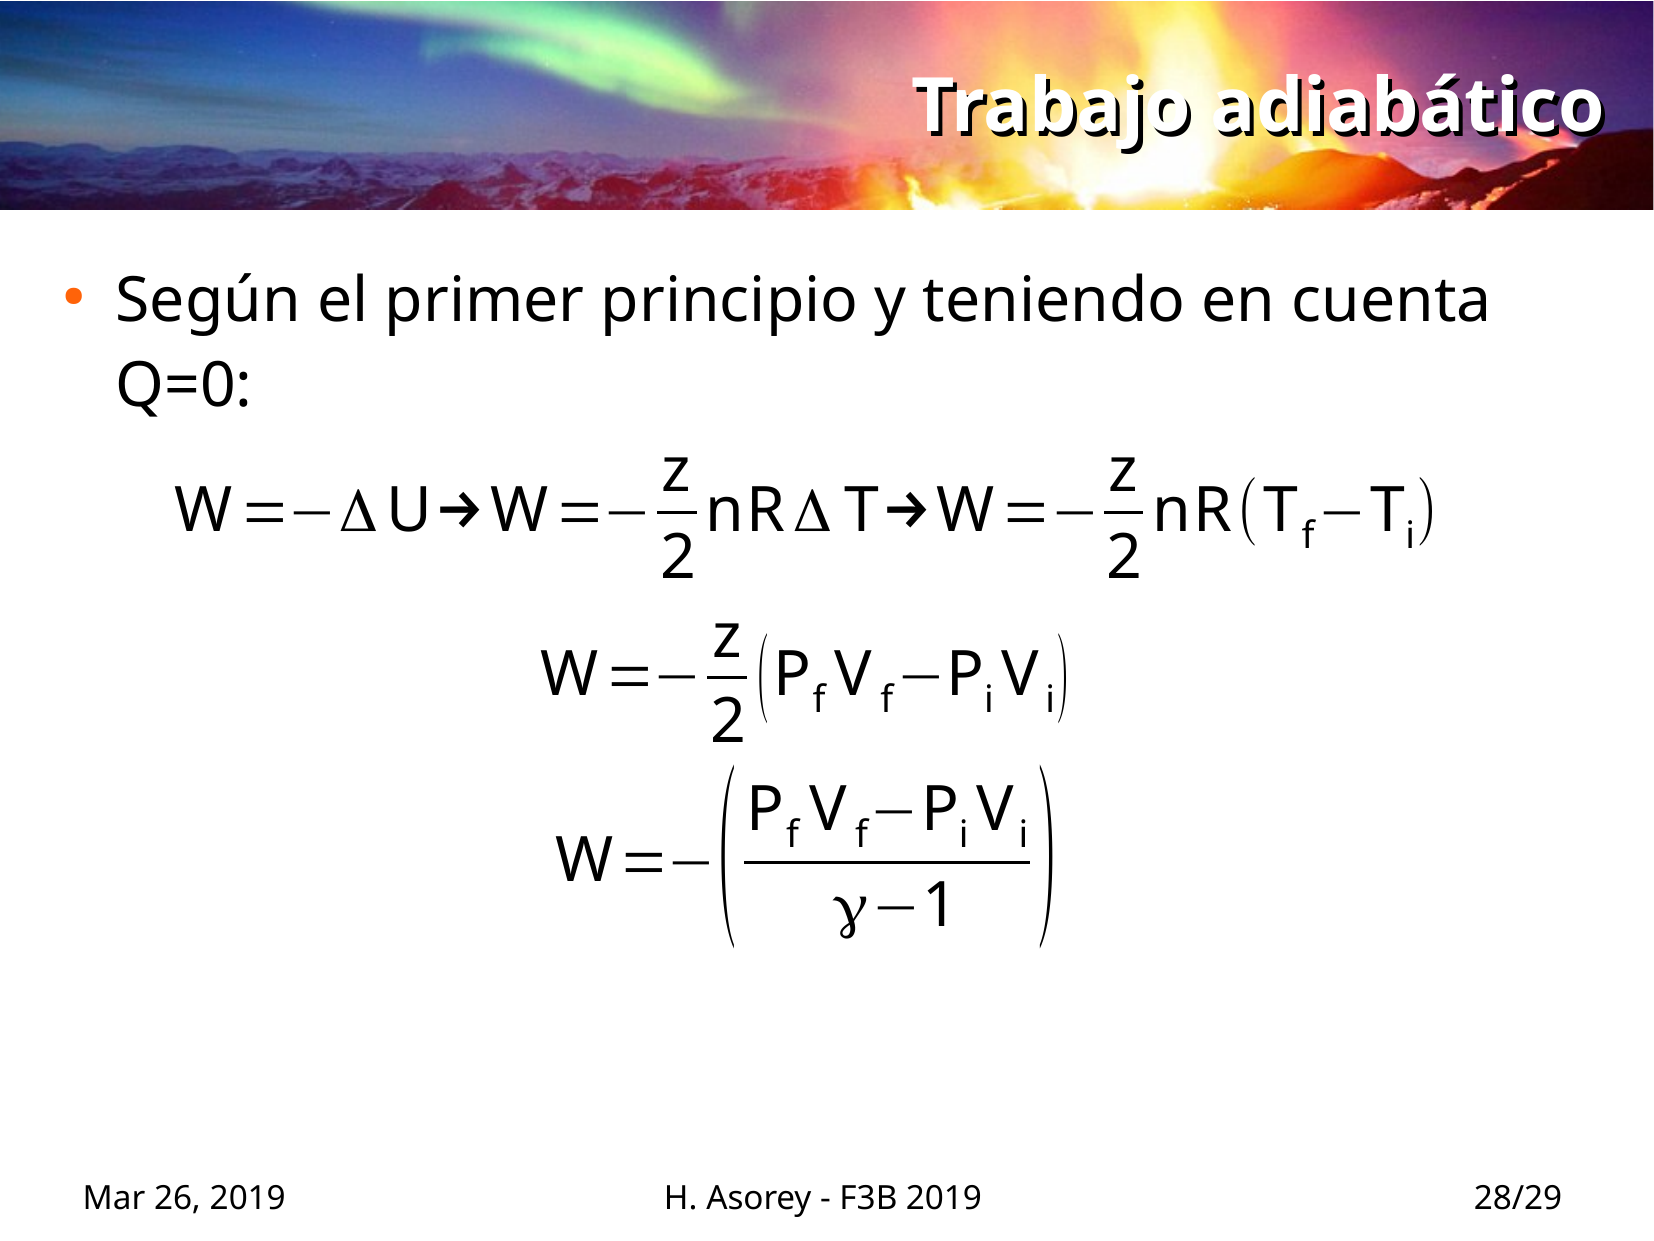

# Trabajo adiabático
Según el primer principio y teniendo en cuenta Q=0:
Mar 26, 2019
H. Asorey - F3B 2019
28